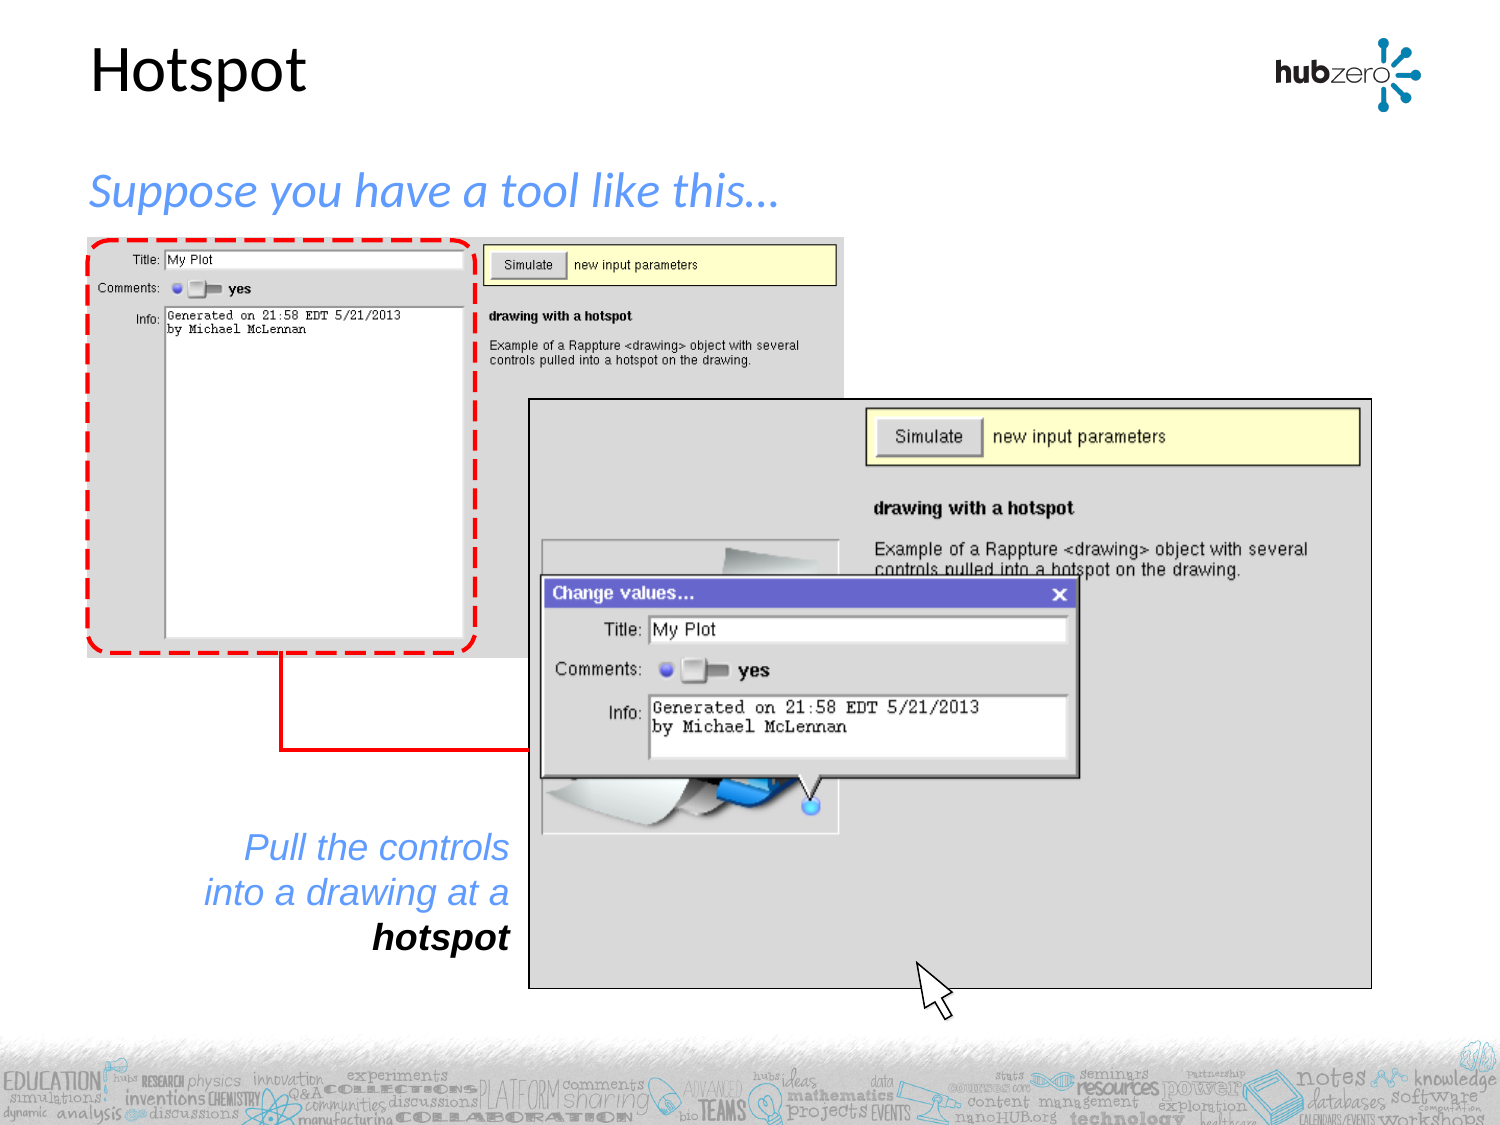

Hotspot
Suppose you have a tool like this…
Pull the controls
into a drawing at a
hotspot